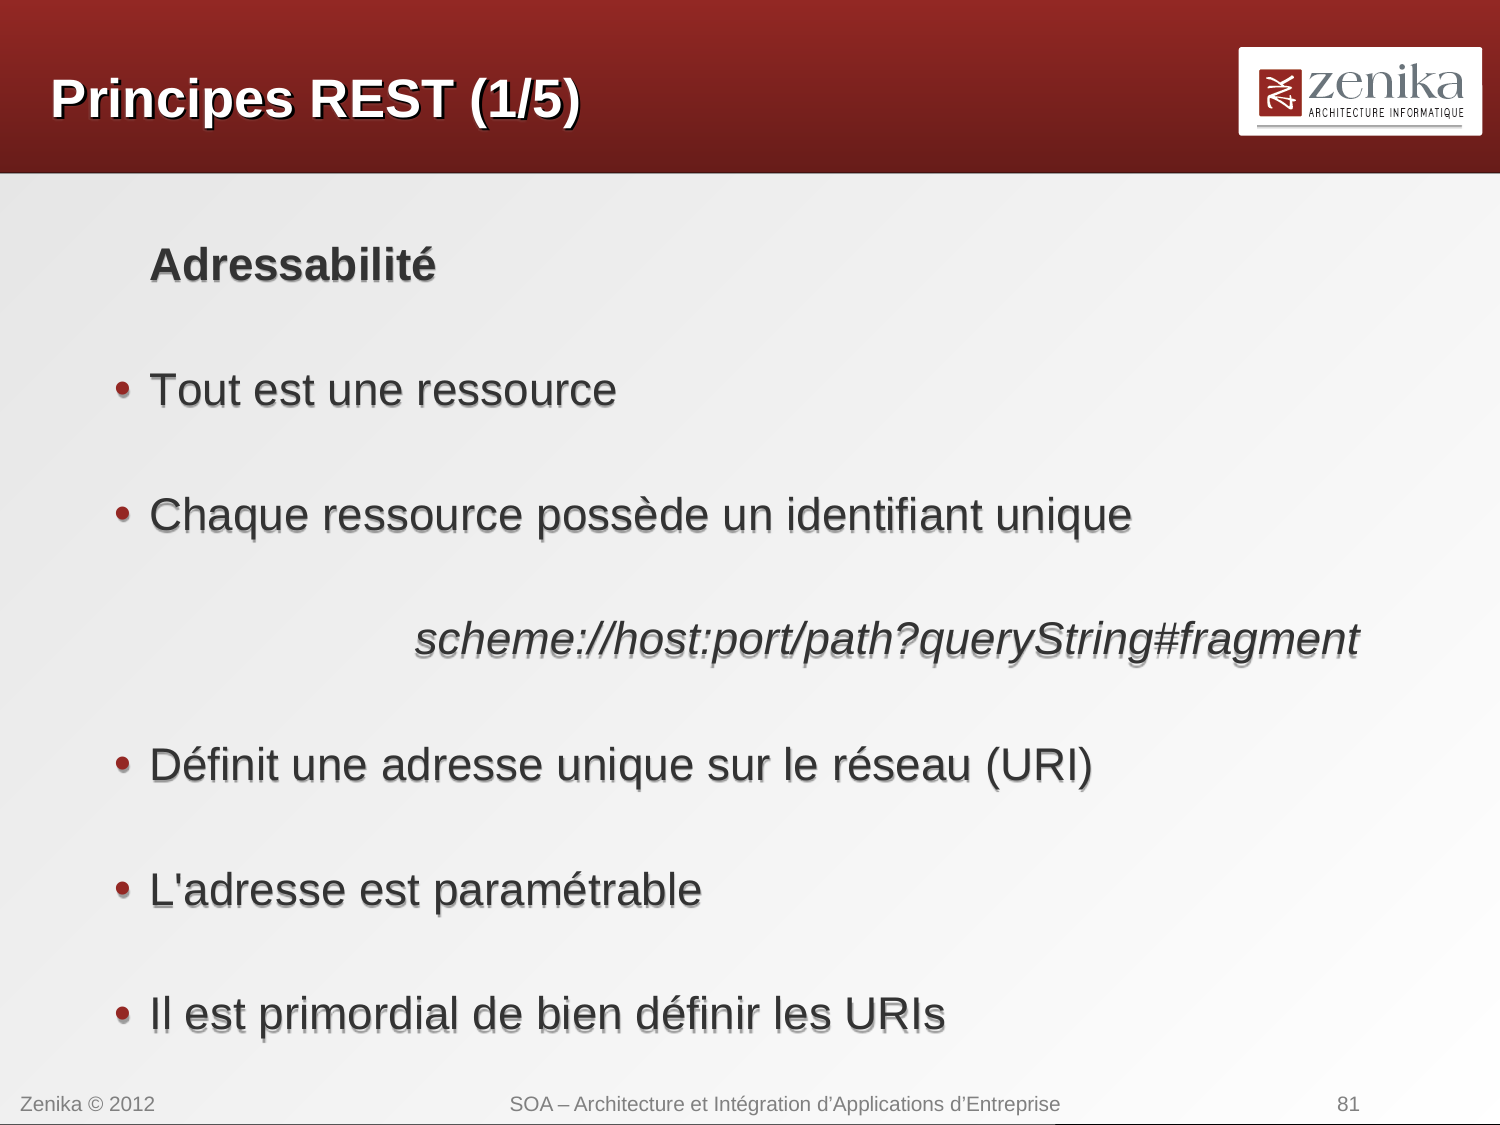

# Principes REST (1/5)
Adressabilité
Tout est une ressource
Chaque ressource possède un identifiant unique
scheme://host:port/path?queryString#fragment
Définit une adresse unique sur le réseau (URI)
L'adresse est paramétrable
Il est primordial de bien définir les URIs